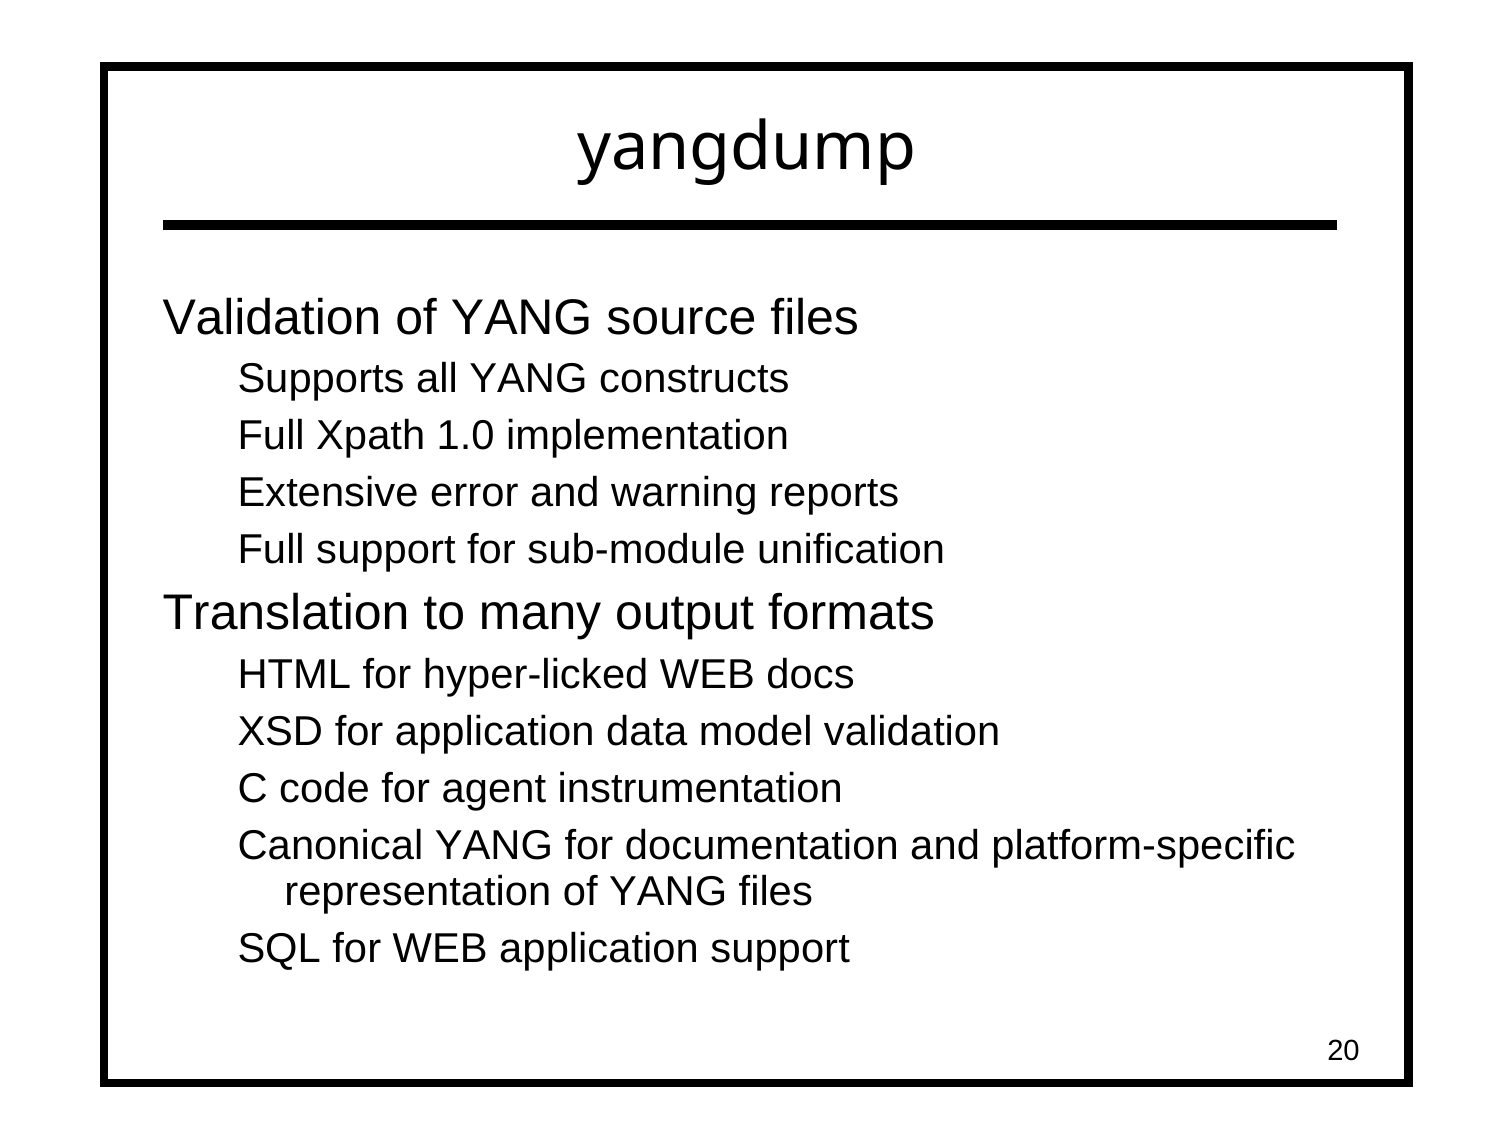

# yangdump
Validation of YANG source files
Supports all YANG constructs
Full Xpath 1.0 implementation
Extensive error and warning reports
Full support for sub-module unification
Translation to many output formats
HTML for hyper-licked WEB docs
XSD for application data model validation
C code for agent instrumentation
Canonical YANG for documentation and platform-specific representation of YANG files
SQL for WEB application support
20